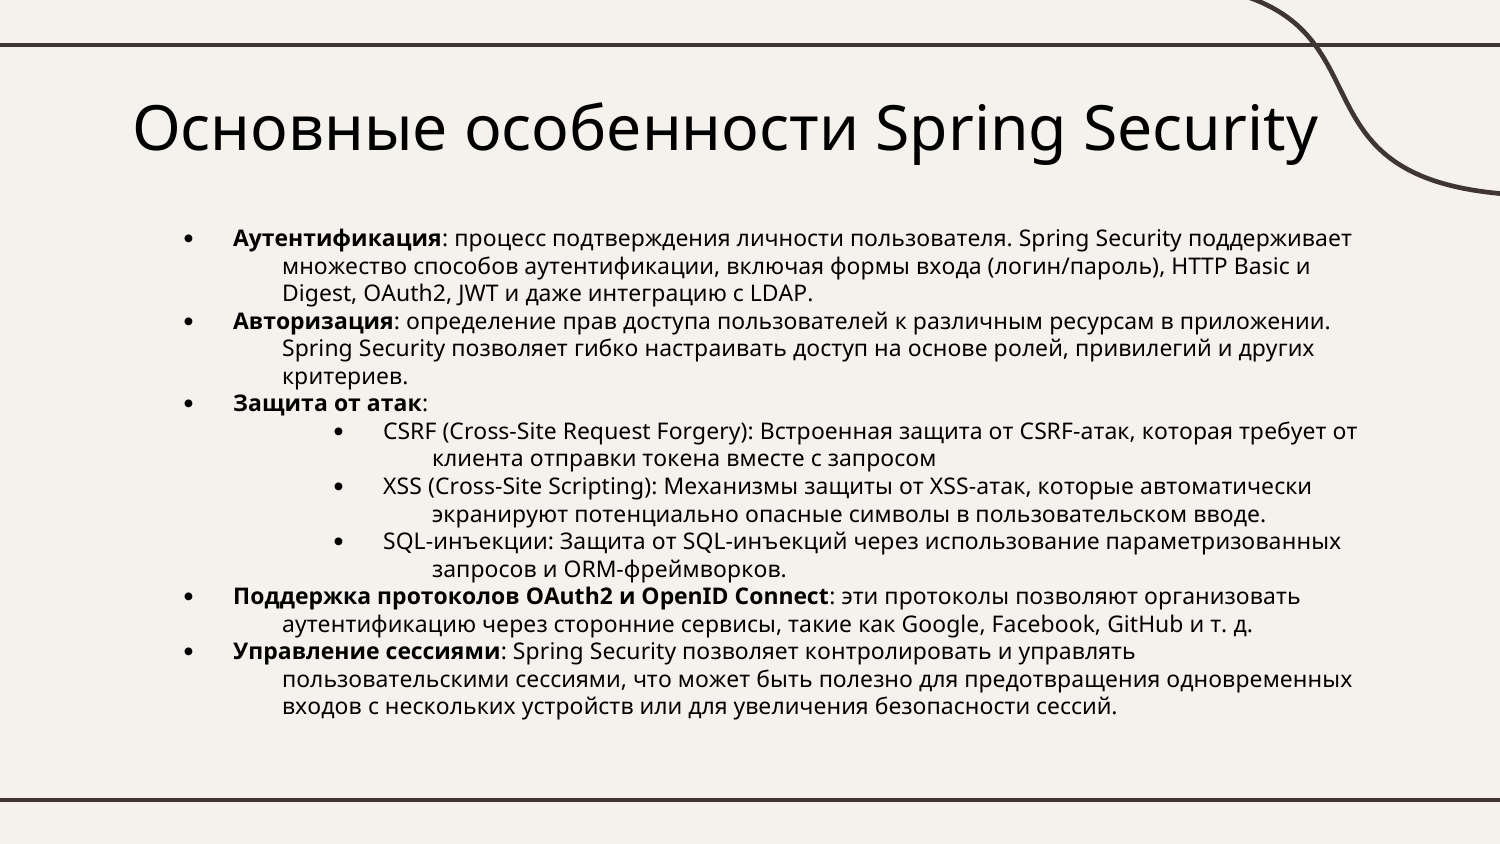

# Основные особенности Spring Security
Аутентификация: процесс подтверждения личности пользователя. Spring Security поддерживает множество способов аутентификации, включая формы входа (логин/пароль), HTTP Basic и Digest, OAuth2, JWT и даже интеграцию с LDAP.
Авторизация: определение прав доступа пользователей к различным ресурсам в приложении. Spring Security позволяет гибко настраивать доступ на основе ролей, привилегий и других критериев.
Защита от атак:
CSRF (Cross-Site Request Forgery): Встроенная защита от CSRF-атак, которая требует от клиента отправки токена вместе с запросом
XSS (Cross-Site Scripting): Механизмы защиты от XSS-атак, которые автоматически экранируют потенциально опасные символы в пользовательском вводе.
SQL-инъекции: Защита от SQL-инъекций через использование параметризованных запросов и ORM-фреймворков.
Поддержка протоколов OAuth2 и OpenID Connect: эти протоколы позволяют организовать аутентификацию через сторонние сервисы, такие как Google, Facebook, GitHub и т. д.
Управление сессиями: Spring Security позволяет контролировать и управлять пользовательскими сессиями, что может быть полезно для предотвращения одновременных входов с нескольких устройств или для увеличения безопасности сессий.